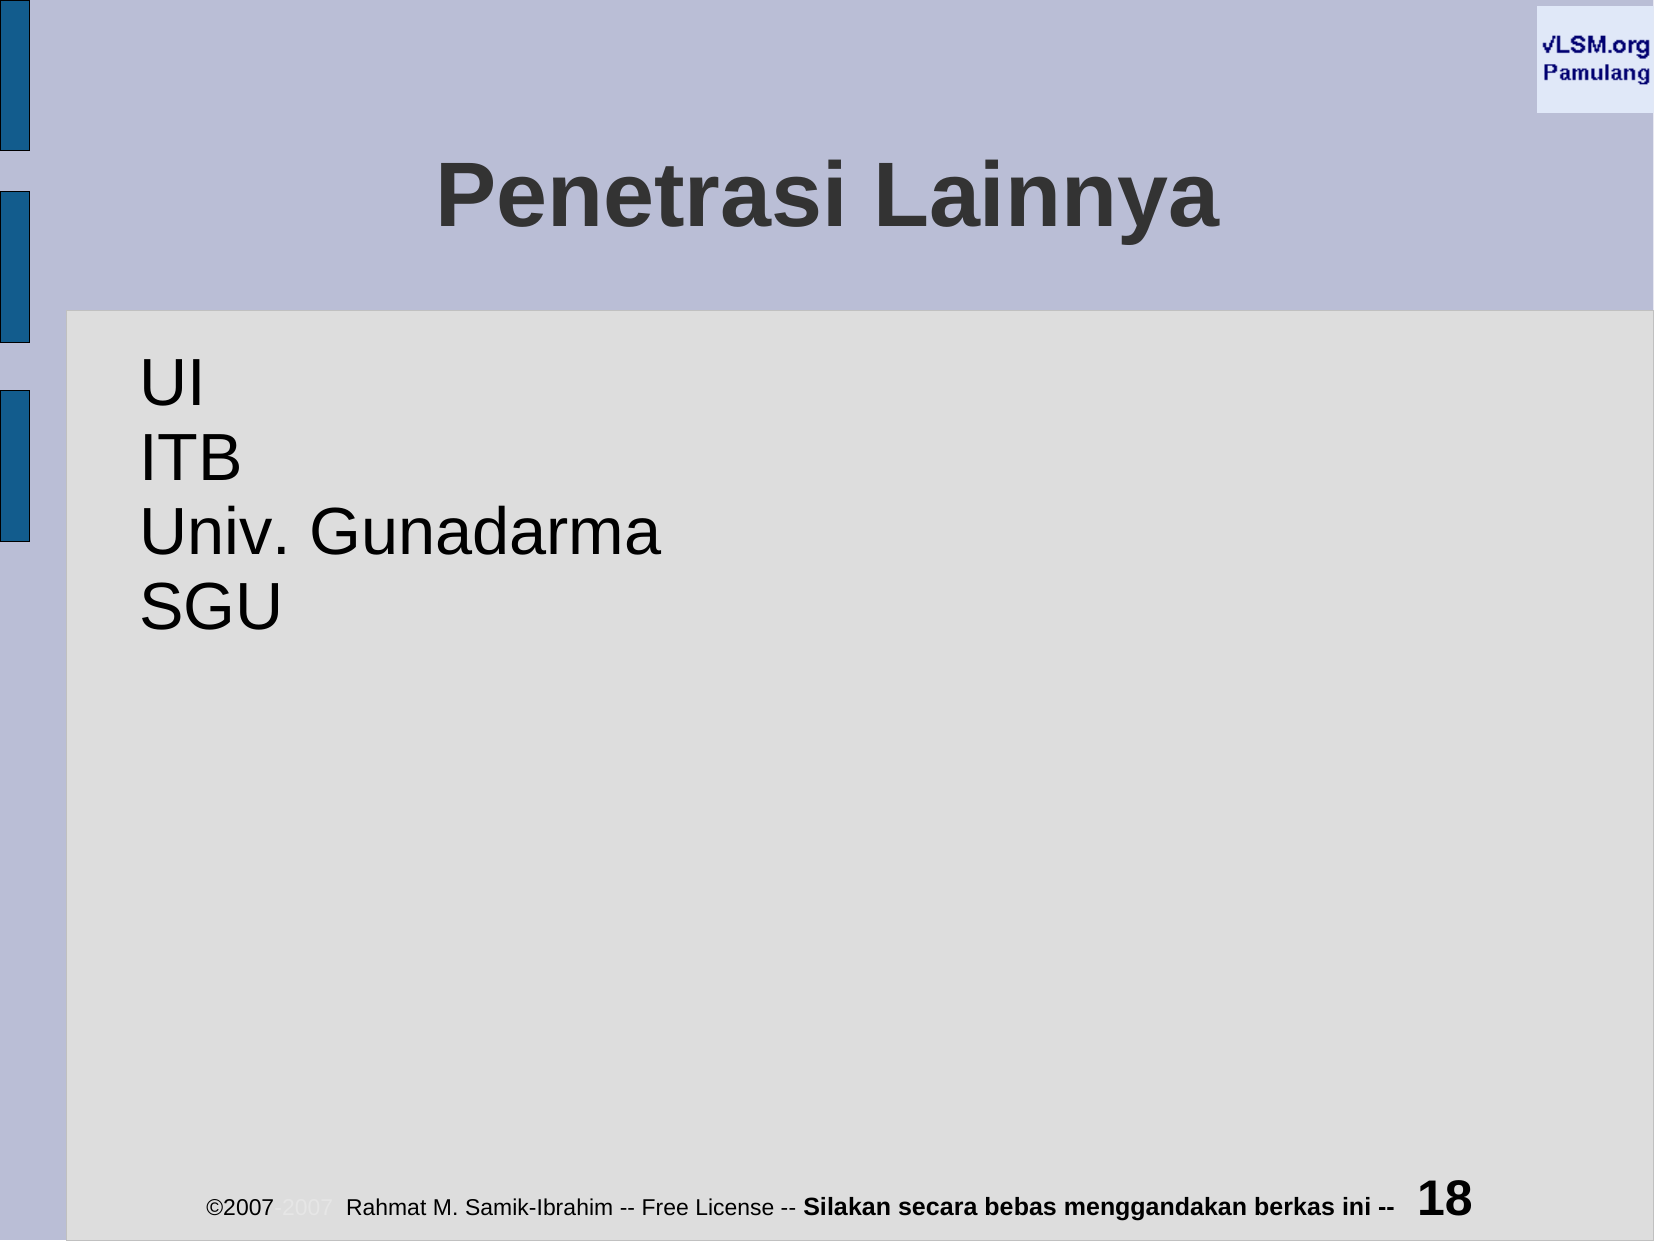

# Penetrasi Lainnya
UI
ITB
Univ. Gunadarma
SGU